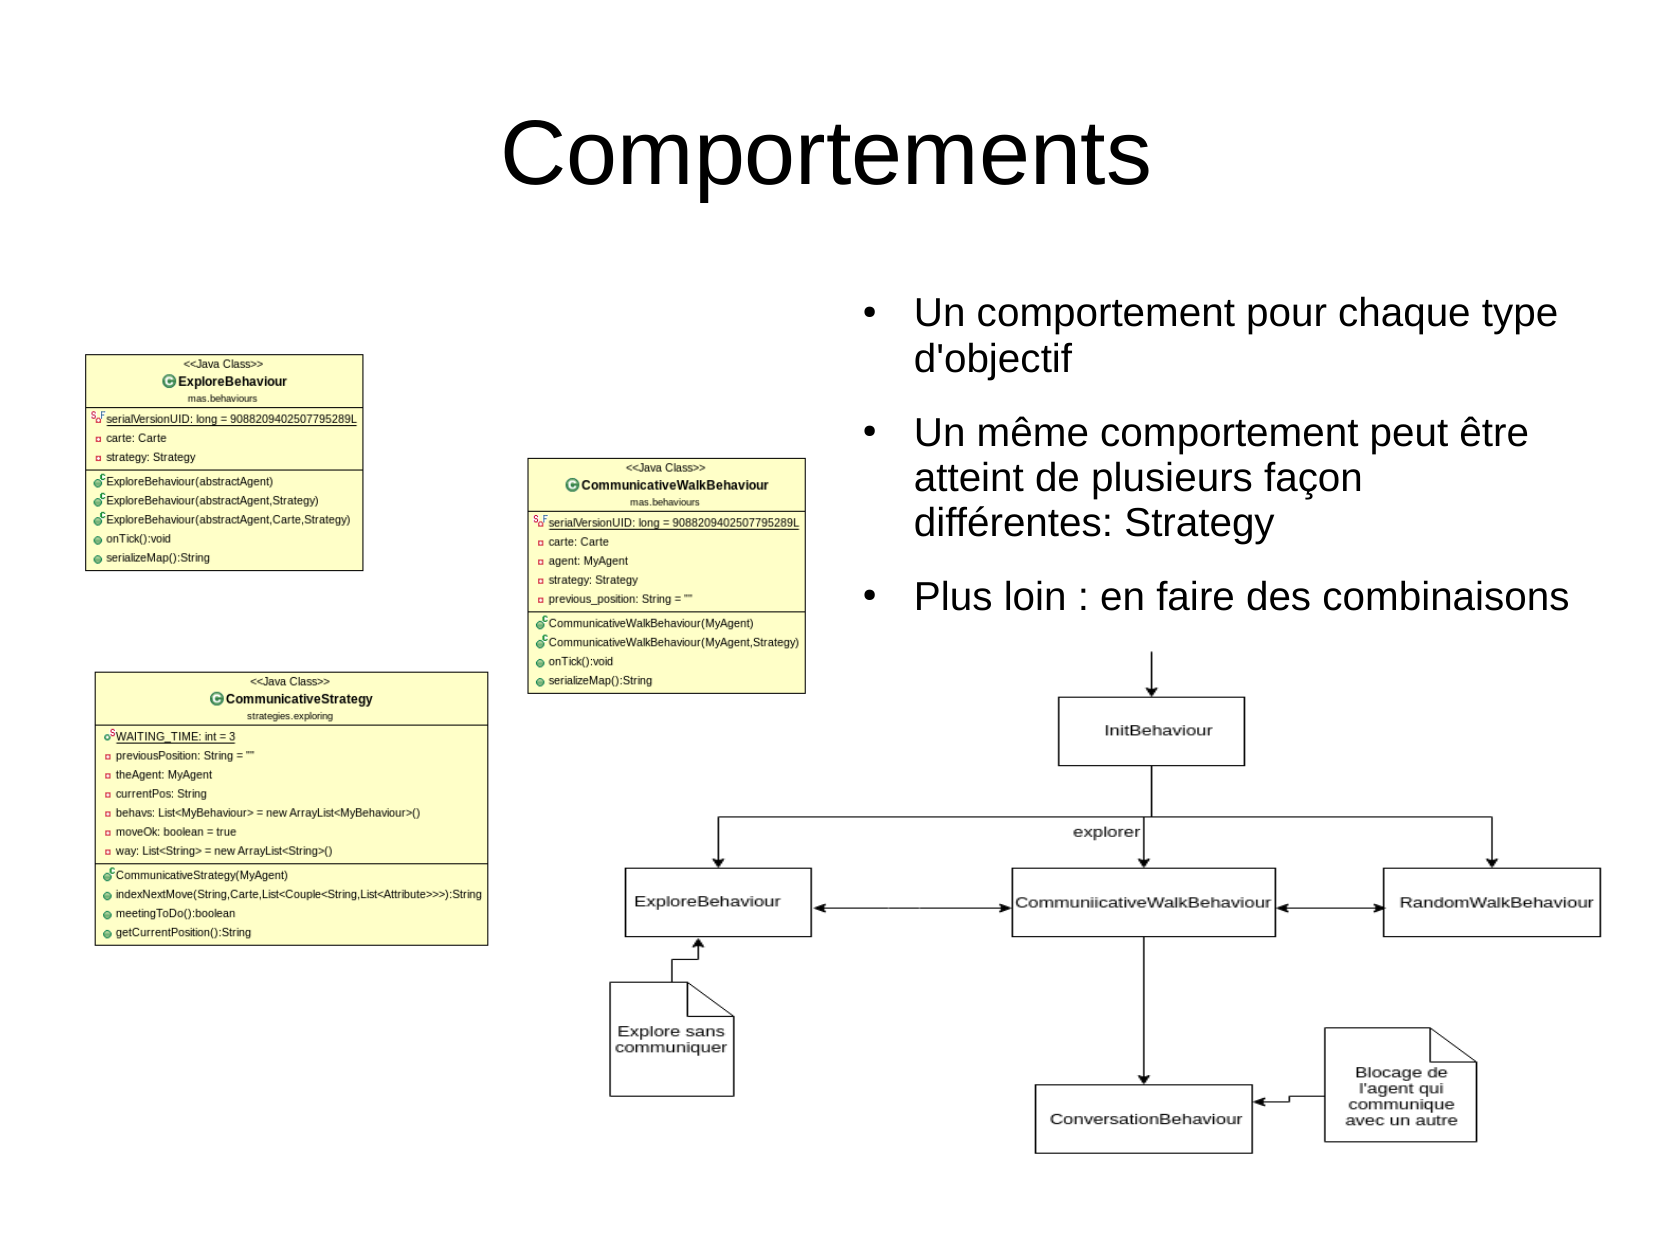

# Comportements
Un comportement pour chaque type d'objectif
Un même comportement peut être atteint de plusieurs façon différentes: Strategy
Plus loin : en faire des combinaisons